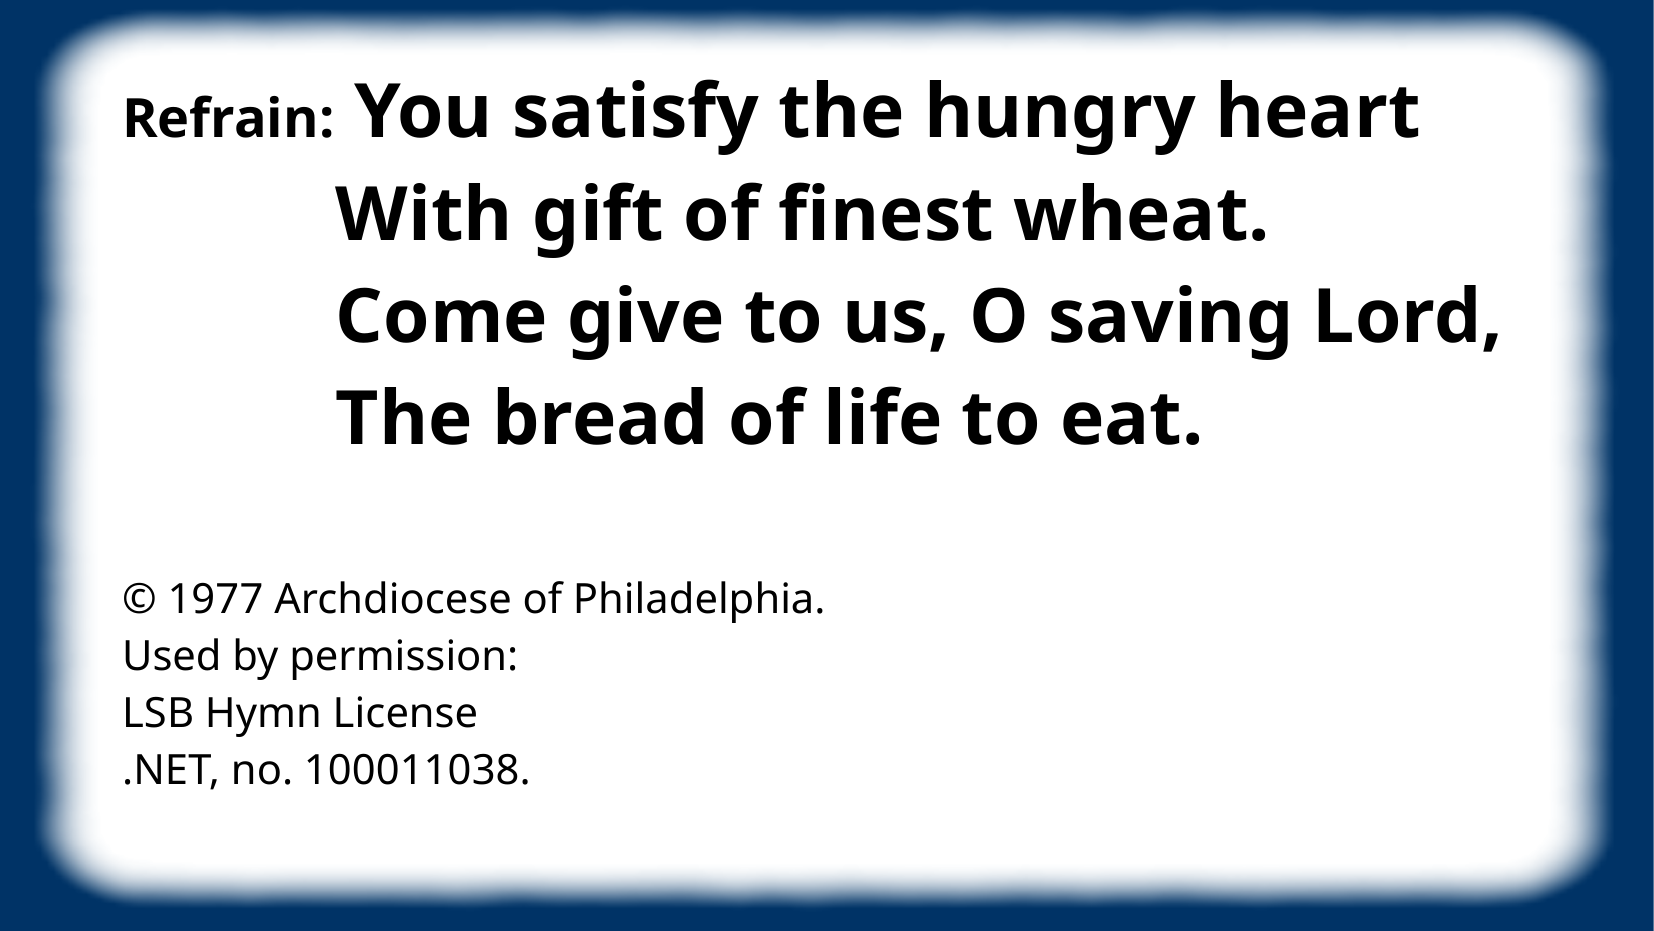

Refrain: You satisfy the hungry heart
 With gift of finest wheat.
 Come give to us, O saving Lord,
 The bread of life to eat.
© 1977 Archdiocese of Philadelphia.
Used by permission:
LSB Hymn License
.NET, no. 100011038.